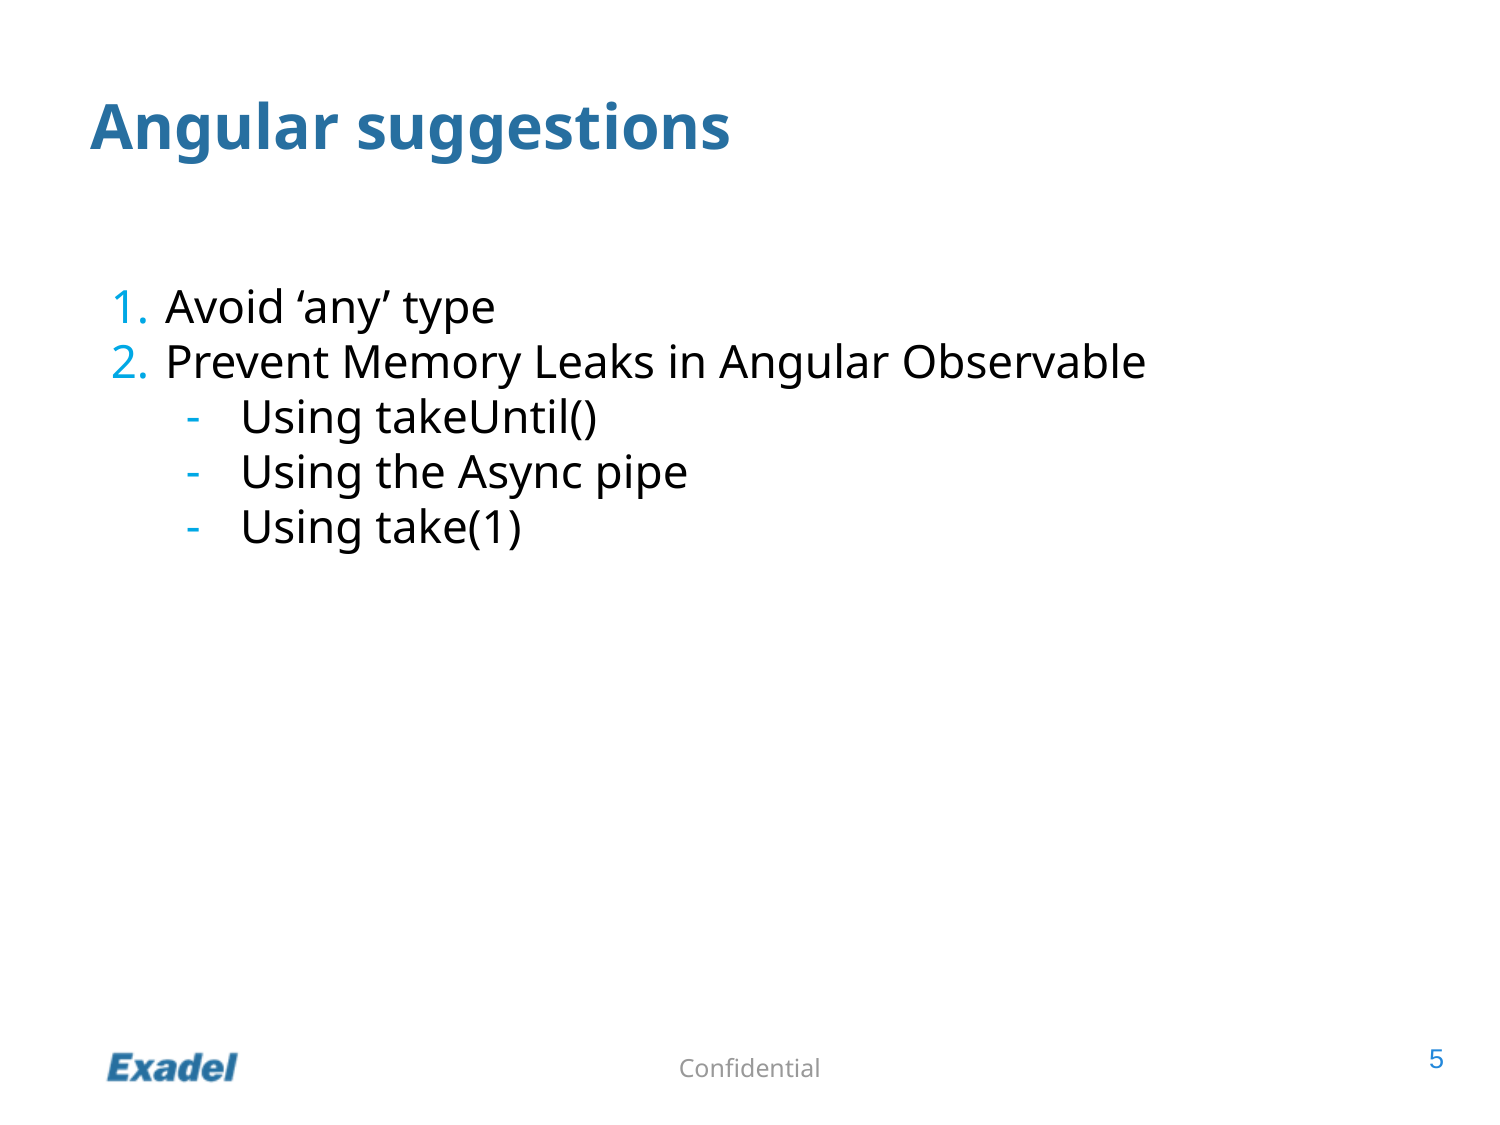

# Angular suggestions
Avoid ‘any’ type
Prevent Memory Leaks in Angular Observable
Using takeUntil()
Using the Async pipe
Using take(1)